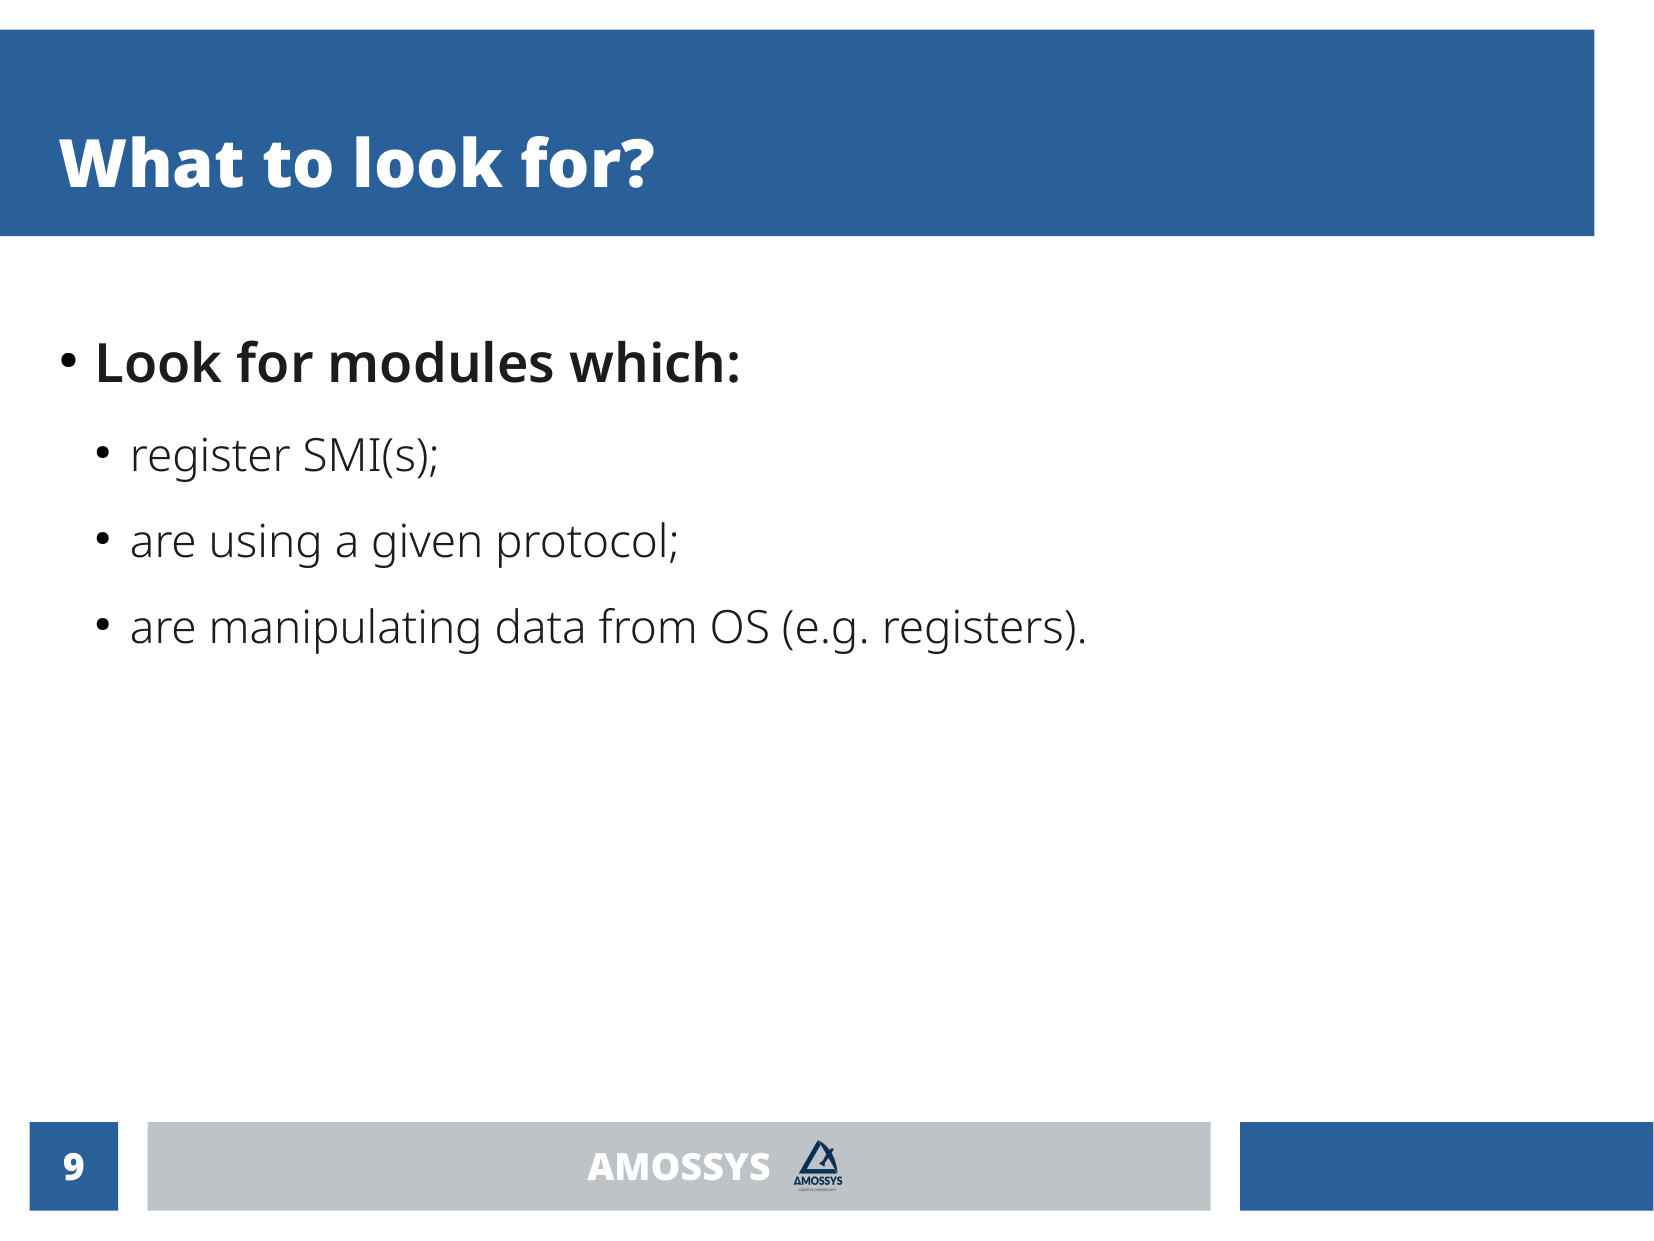

# What to look for?
Look for modules which:
register SMI(s);
are using a given protocol;
are manipulating data from OS (e.g. registers).
9